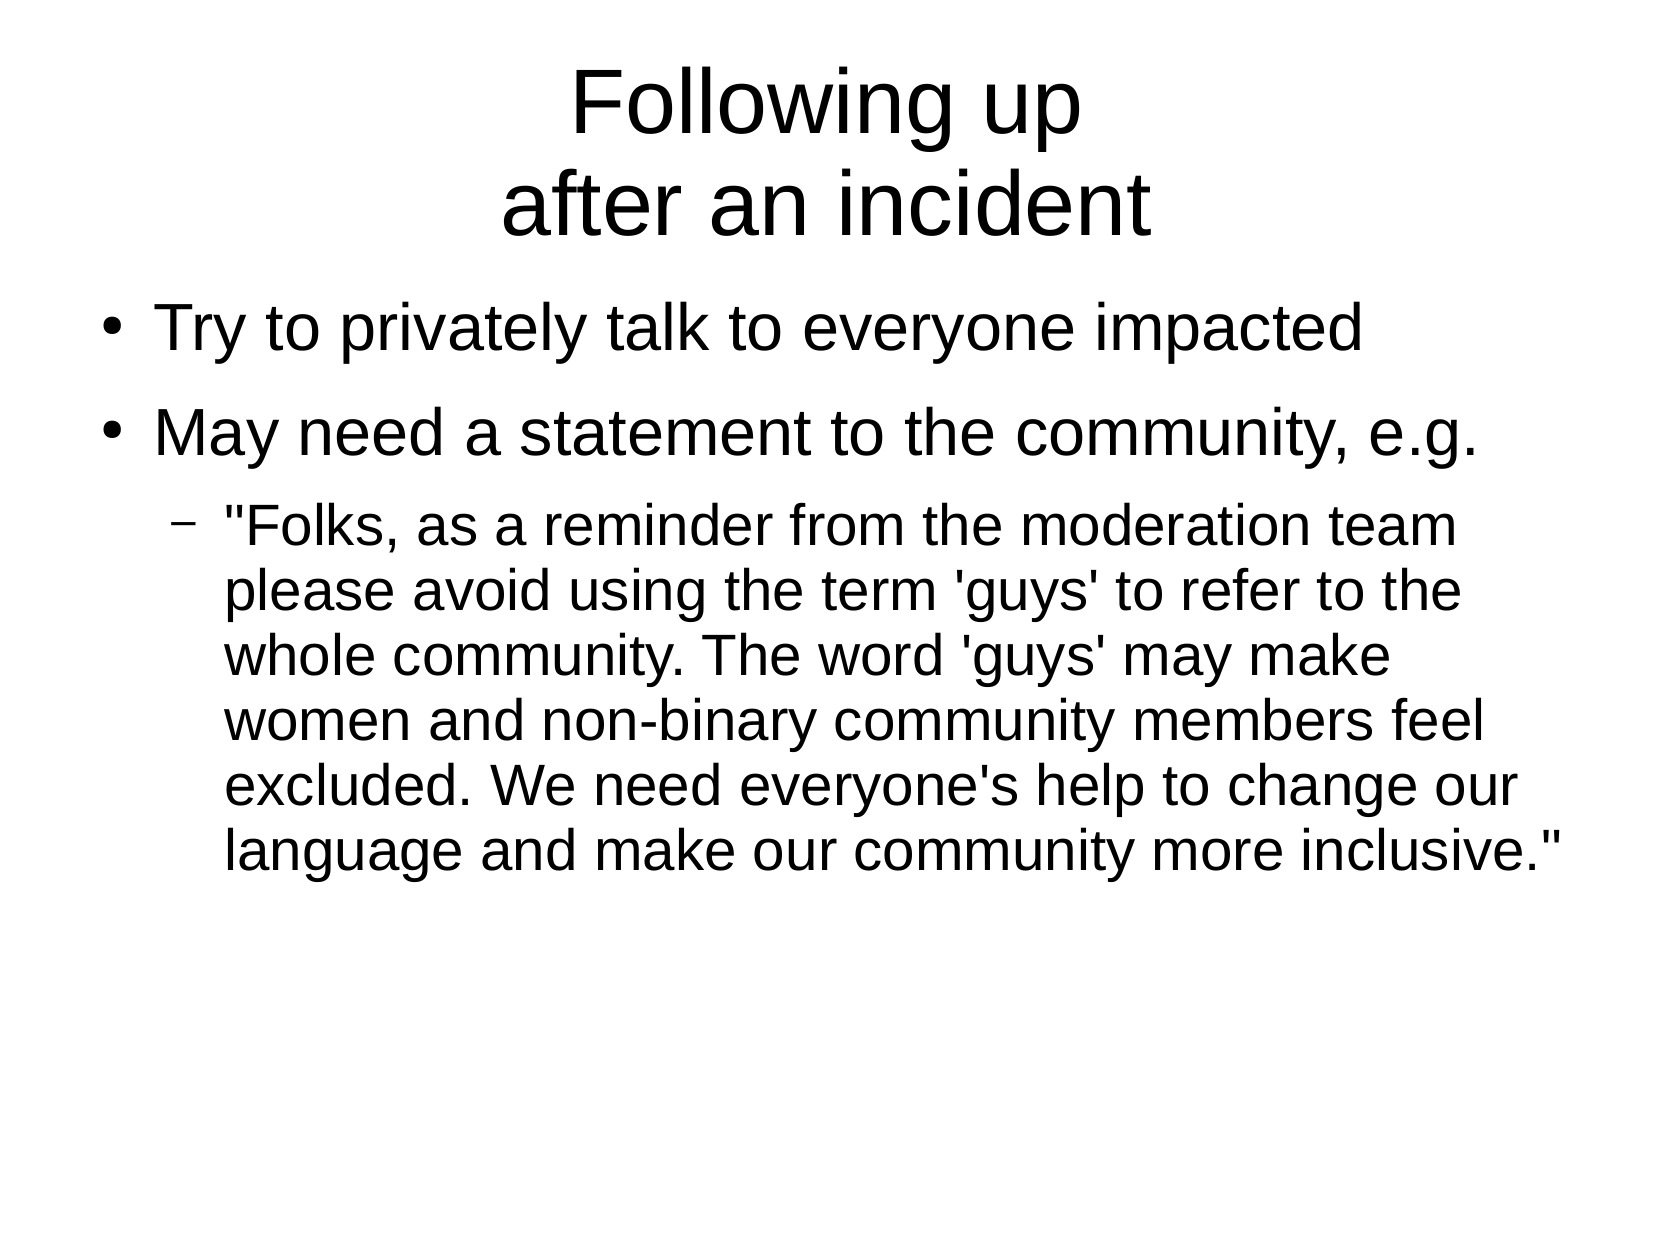

# Following up after an incident
Try to privately talk to everyone impacted
May need a statement to the community, e.g.
"Folks, as a reminder from the moderation team
please avoid using the term 'guys' to refer to the whole community. The word 'guys' may make women and non-binary community members feel excluded. We need everyone's help to change our language and make our community more inclusive."